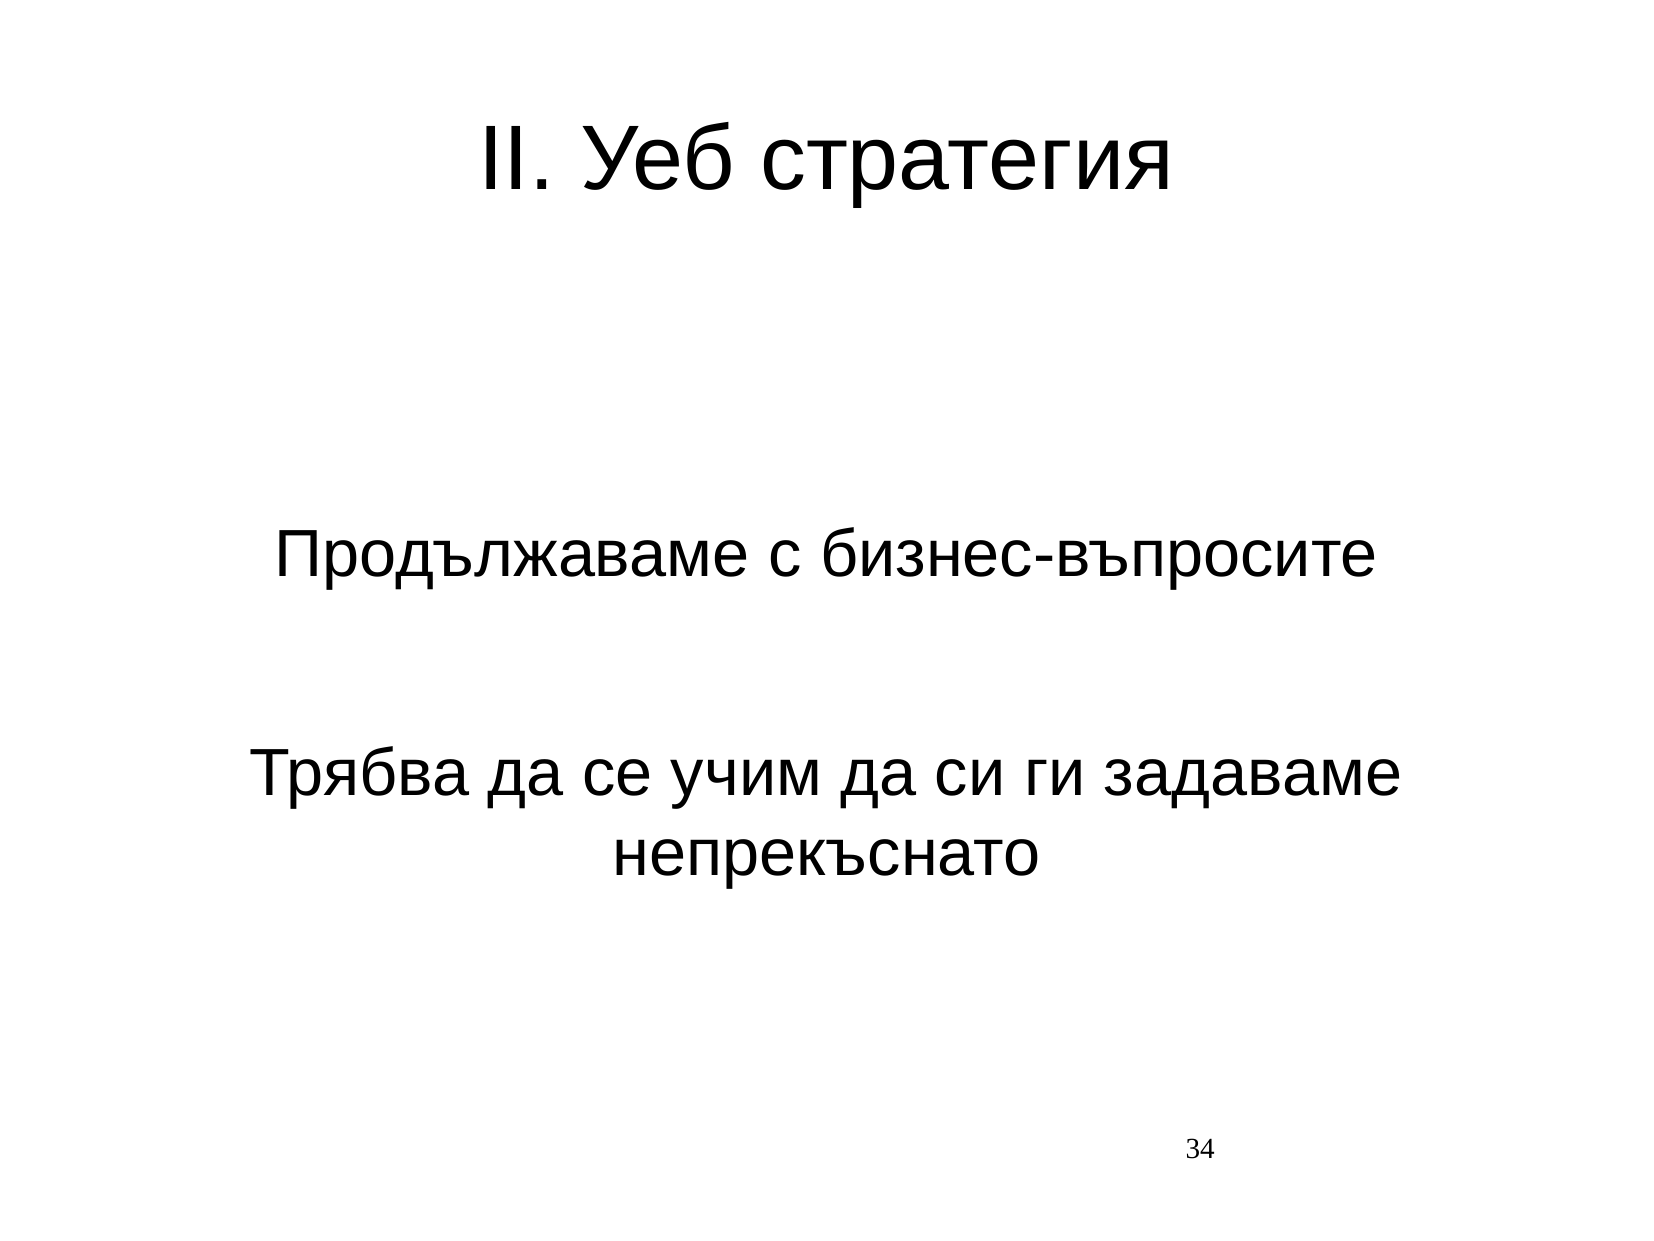

# II. Уеб стратегия
Продължаваме с бизнес-въпросите
Трябва да се учим да си ги задаваме непрекъснато